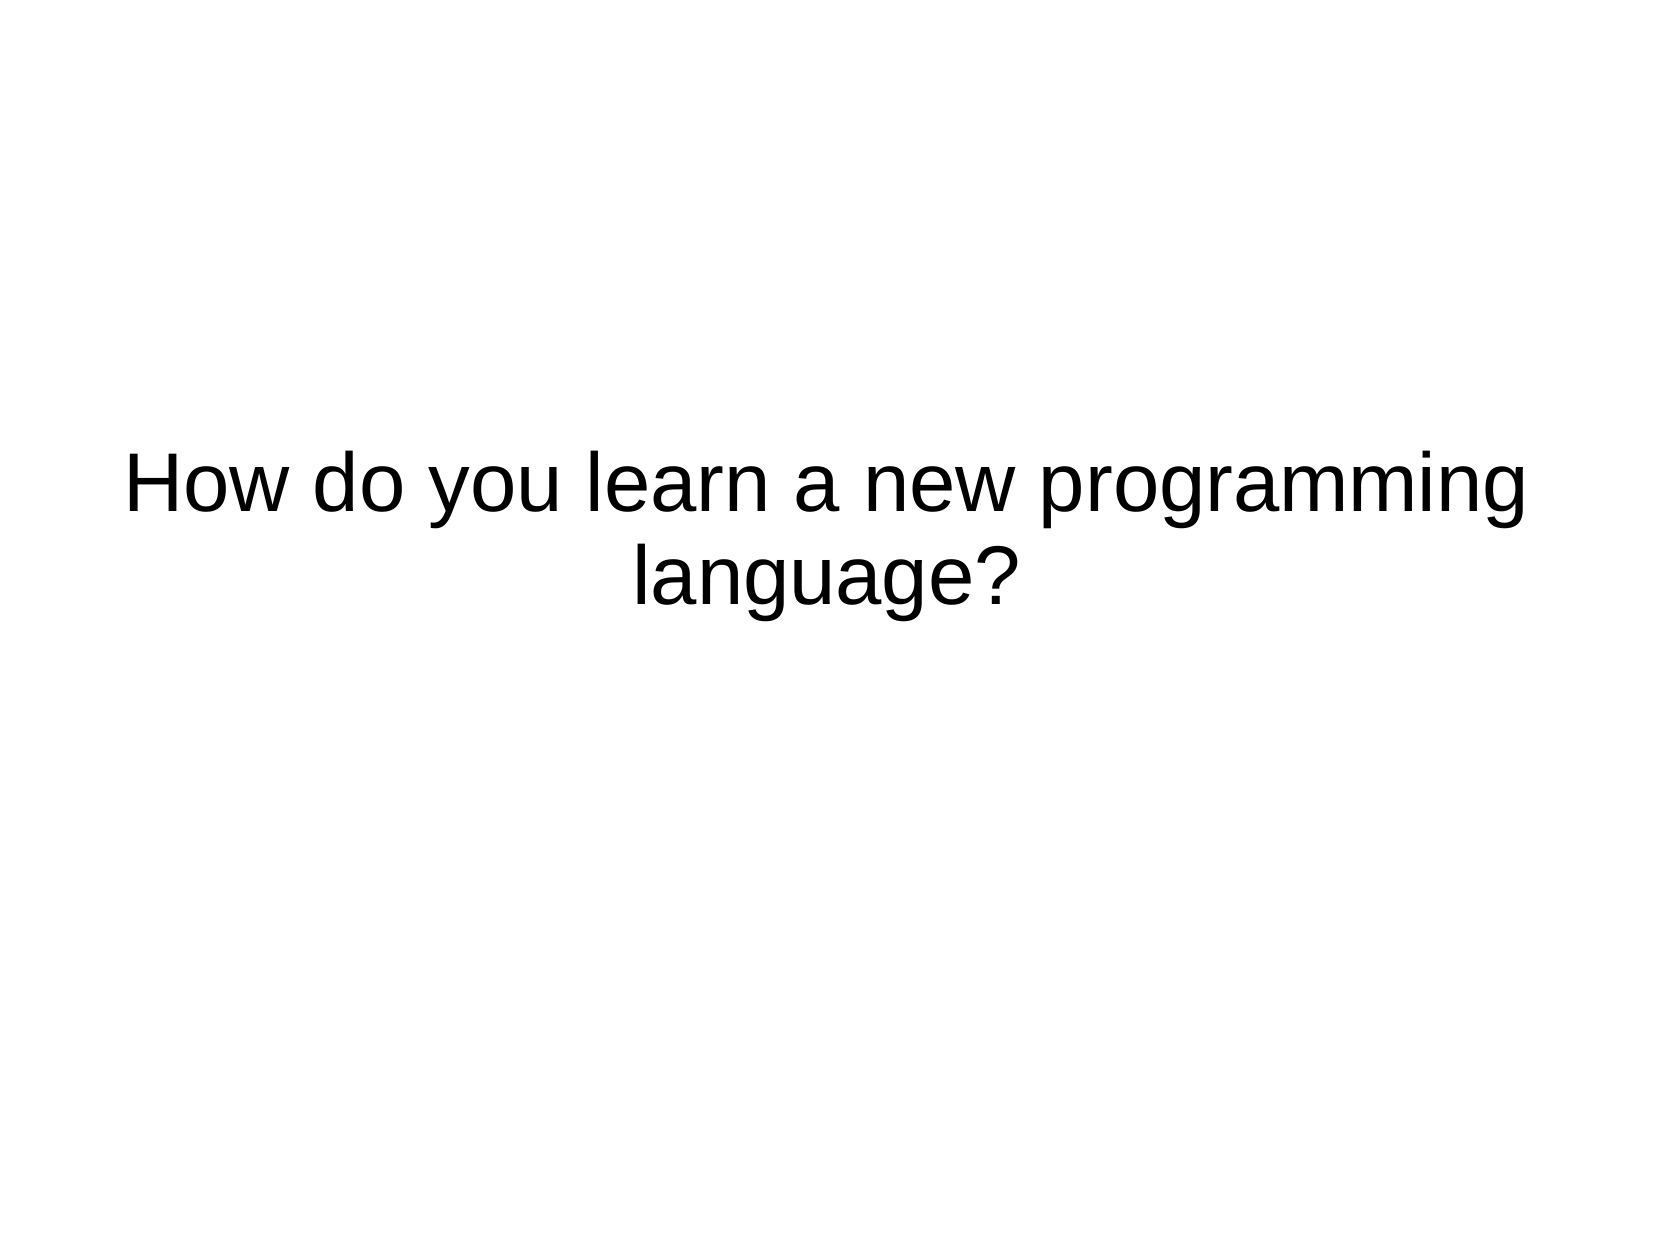

# How do you learn a new programming language?